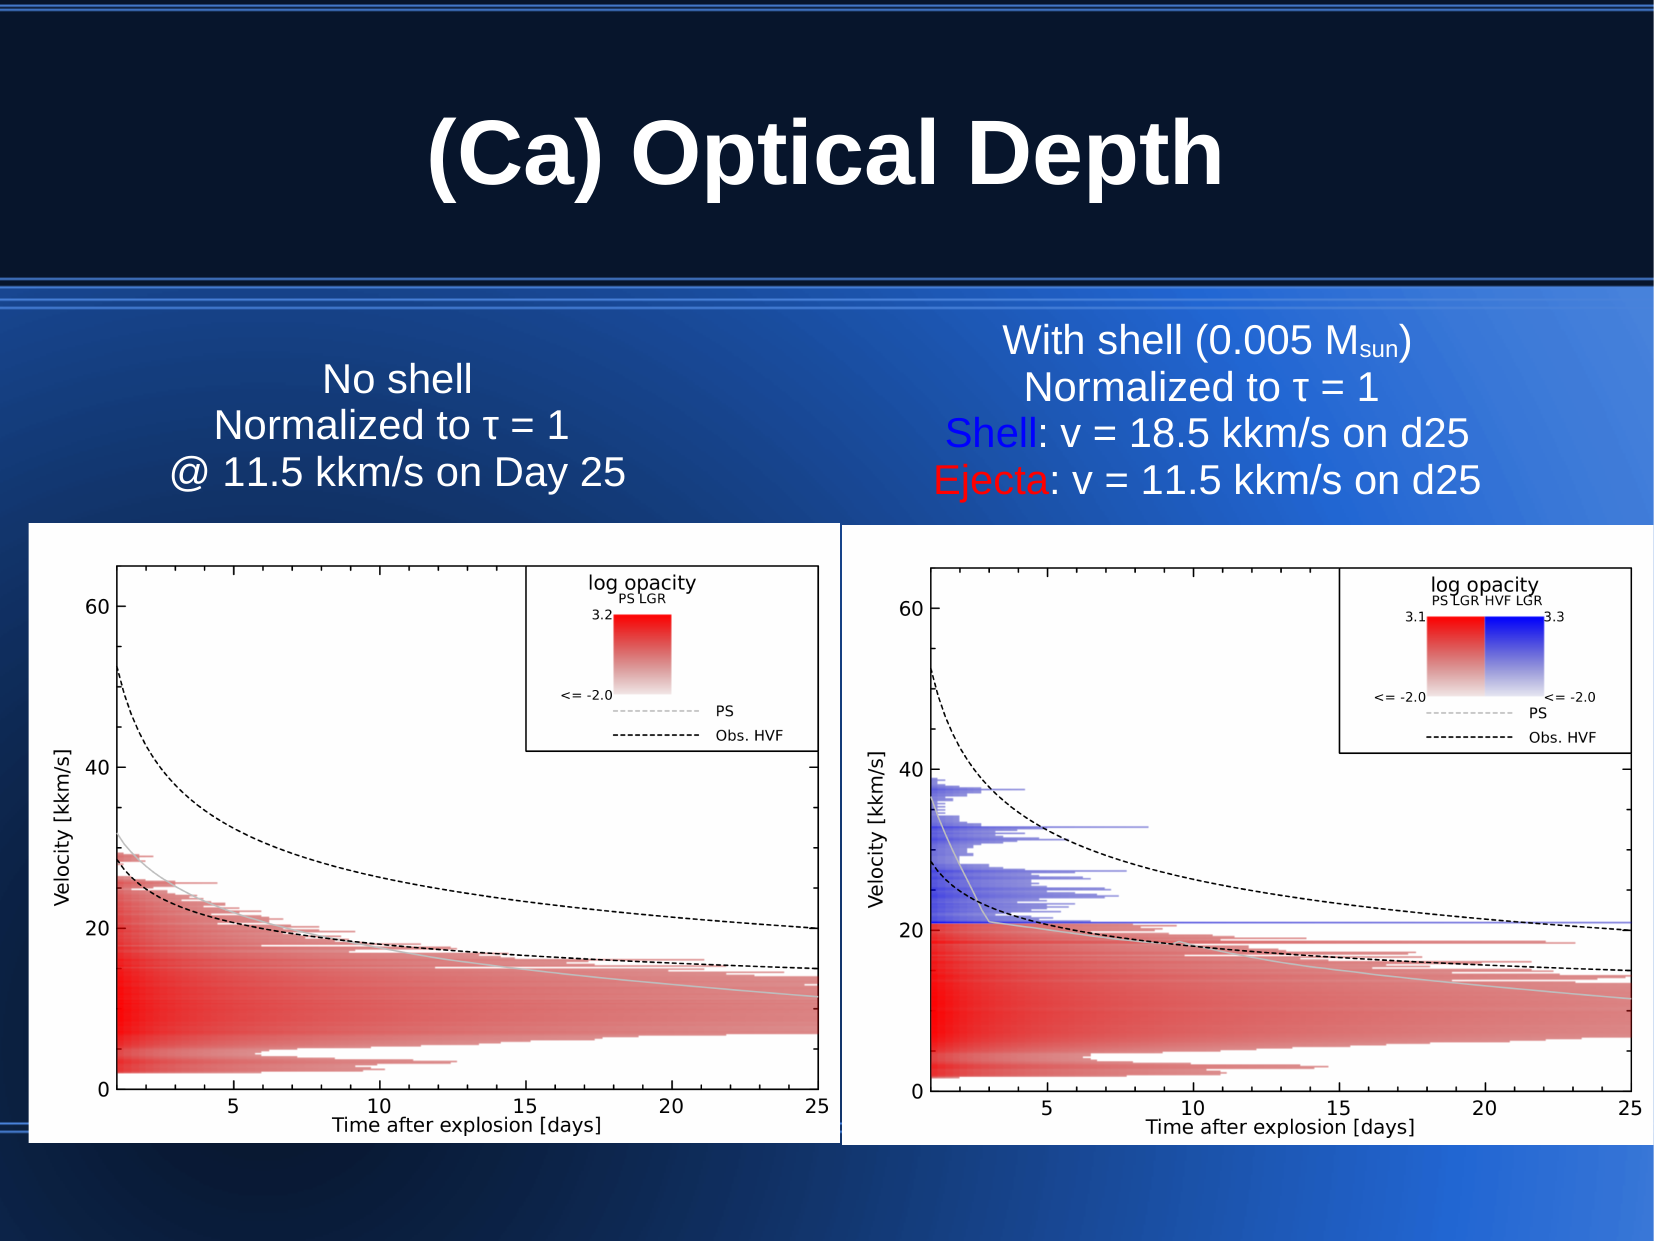

# (Ca) Optical Depth
With shell (0.005 Msun)
Normalized to τ = 1
Shell: v = 18.5 kkm/s on d25
Ejecta: v = 11.5 kkm/s on d25
No shell
Normalized to τ = 1
@ 11.5 kkm/s on Day 25